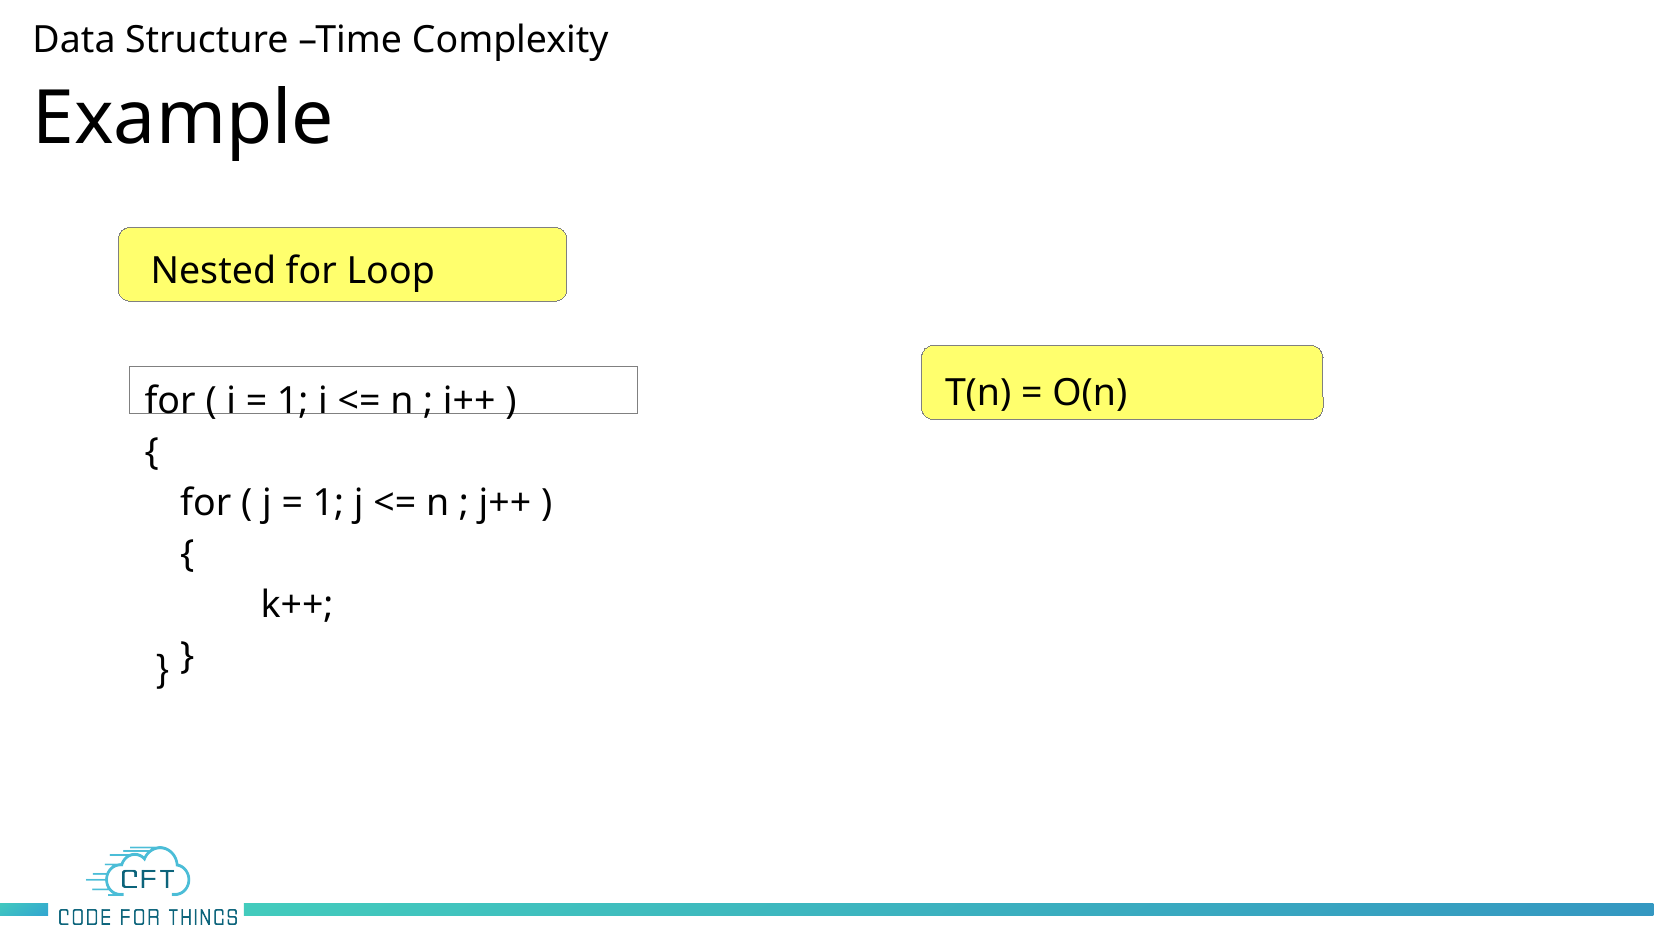

# Data Structure –Time Complexity Example
Nested for Loop
T(n) = O(n)
for ( i = 1; i <= n ; i++ )
{
for ( j = 1; j <= n ; j++ )
{
 k++;
}
}